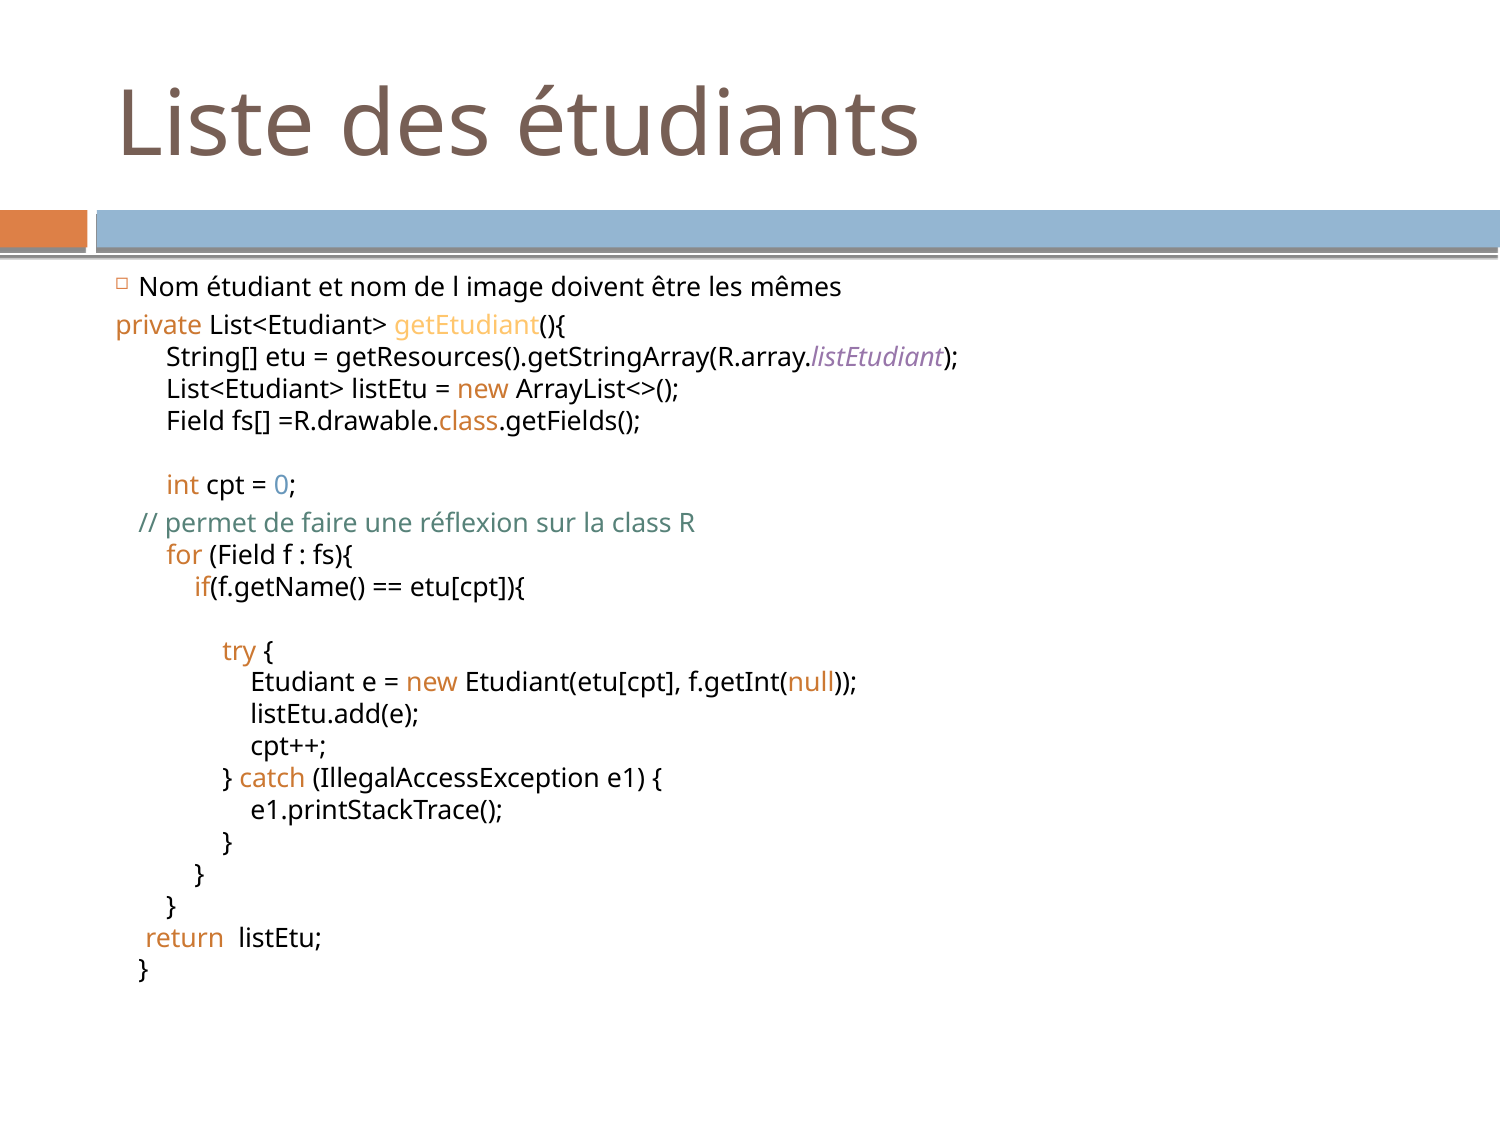

# Liste des étudiants
Nom étudiant et nom de l image doivent être les mêmes
private List<Etudiant> getEtudiant(){
 String[] etu = getResources().getStringArray(R.array.listEtudiant);
 List<Etudiant> listEtu = new ArrayList<>();
 Field fs[] =R.drawable.class.getFields();
 int cpt = 0;
		// permet de faire une réflexion sur la class R
 for (Field f : fs){
 if(f.getName() == etu[cpt]){
 try {
 Etudiant e = new Etudiant(etu[cpt], f.getInt(null));
 listEtu.add(e);
 cpt++;
 } catch (IllegalAccessException e1) {
 e1.printStackTrace();
 }
 }
 }
 return listEtu;
}